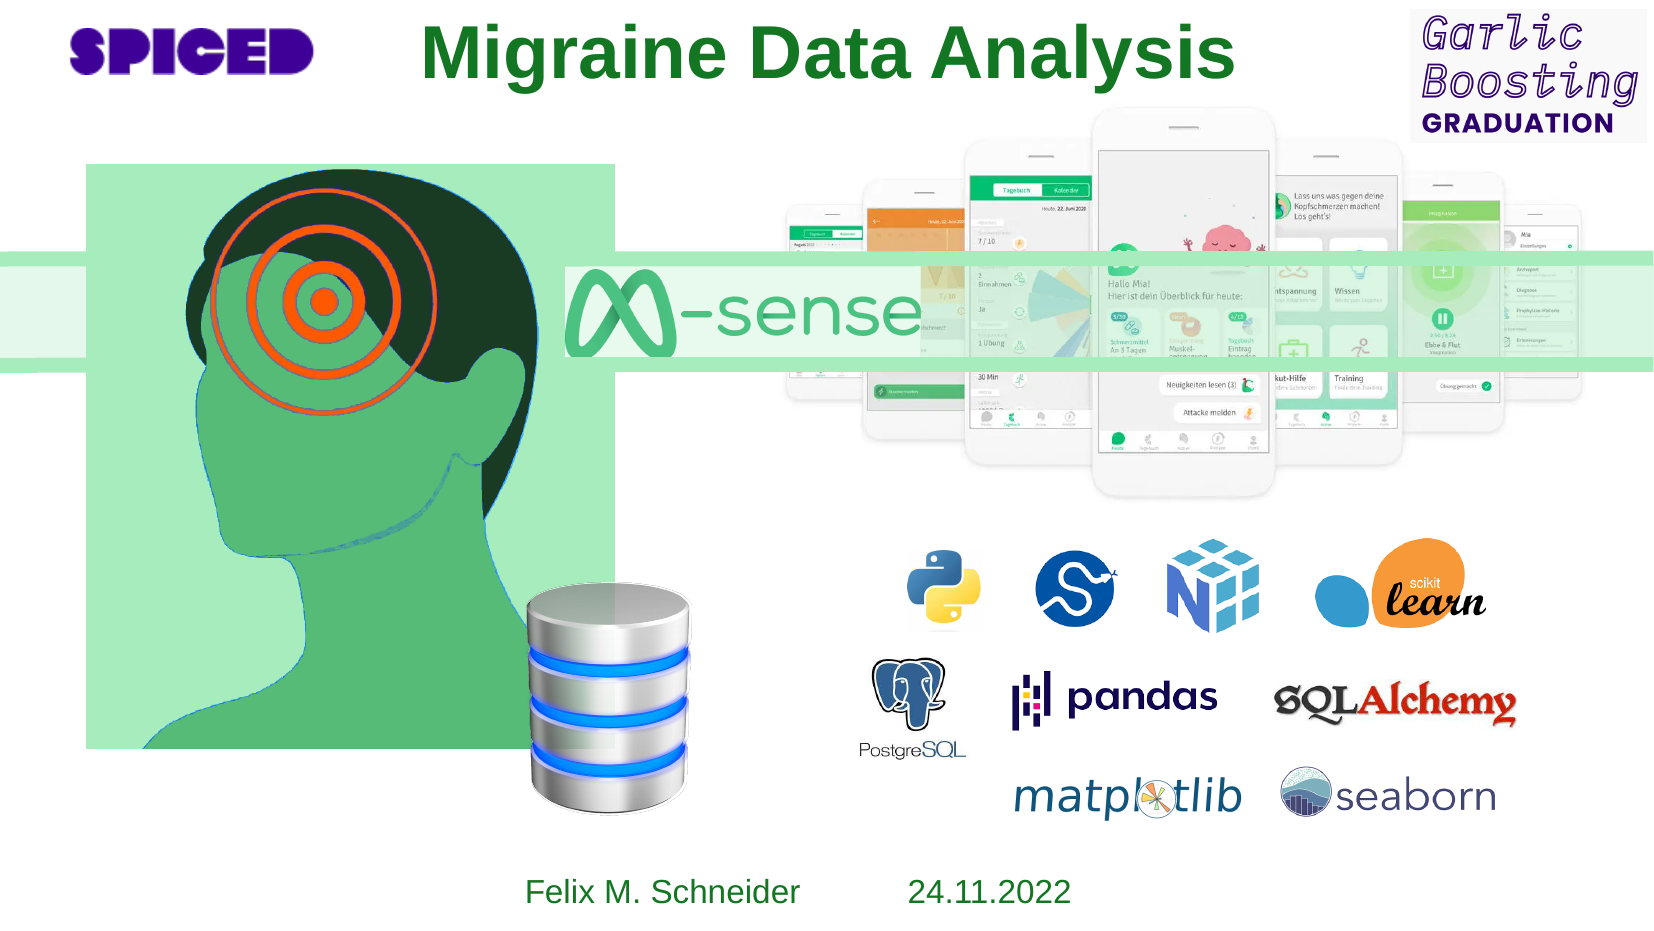

Migraine Data Analysis
Felix M. Schneider	 24.11.2022